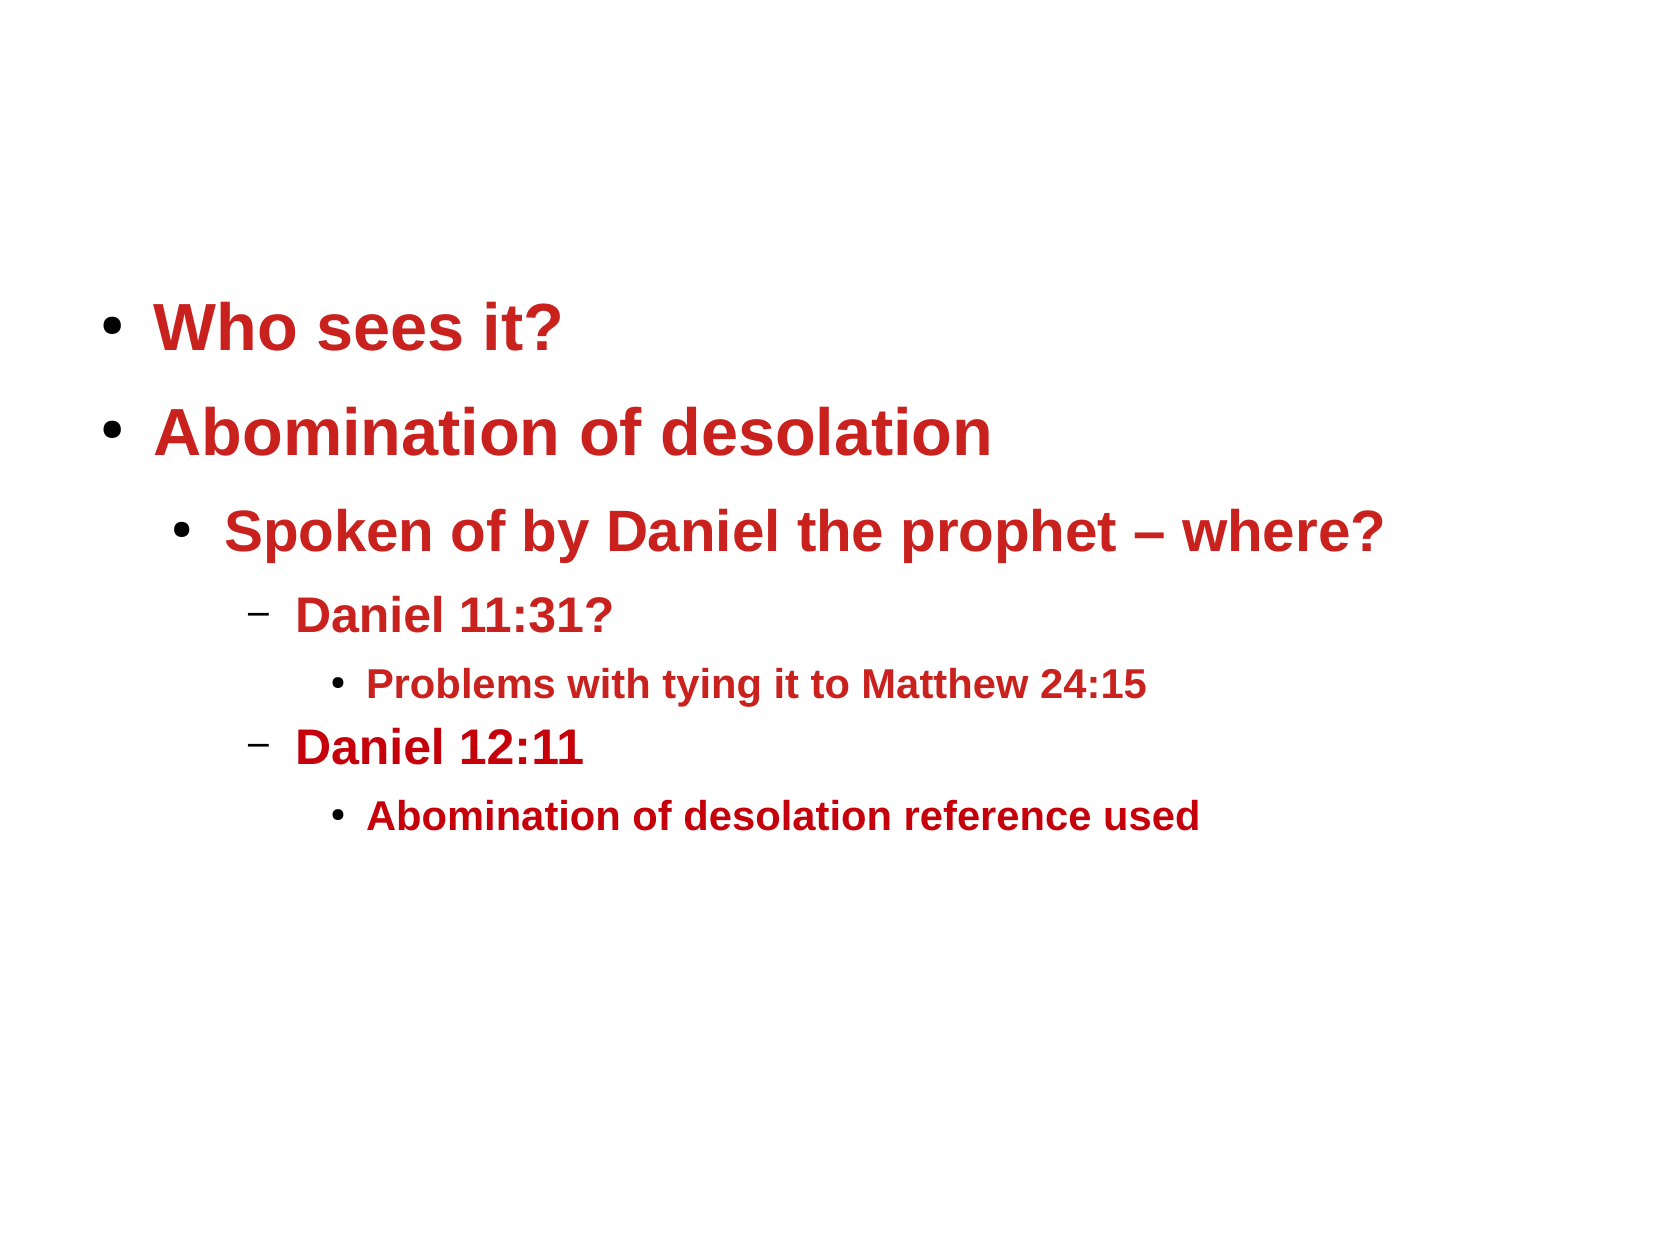

#
Who sees it?
Abomination of desolation
Spoken of by Daniel the prophet – where?
Daniel 11:31?
Problems with tying it to Matthew 24:15
Daniel 12:11
Abomination of desolation reference used